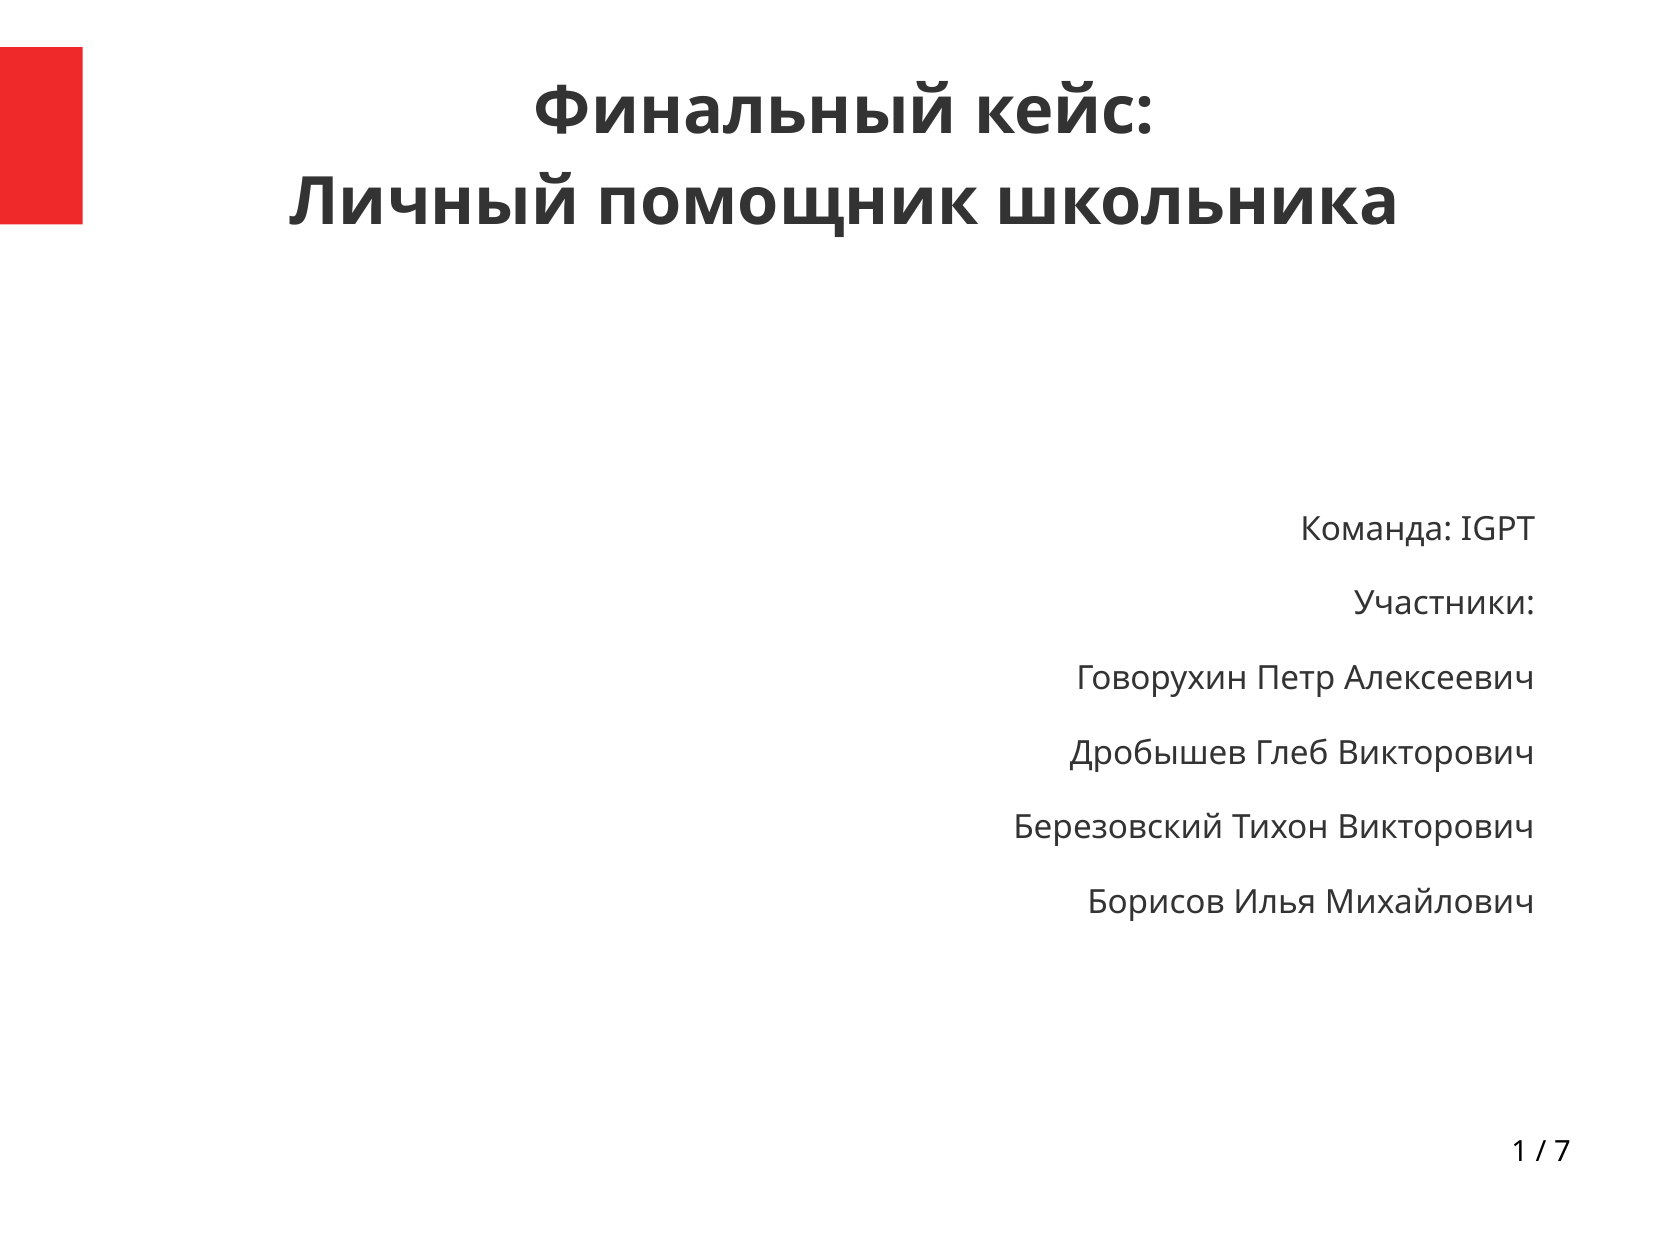

# Финальный кейс: Личный помощник школьника
Команда: IGPT
Участники:
Говорухин Петр Алексеевич
Дробышев Глеб Викторович
Березовский Тихон Викторович
Борисов Илья Михайлович
1